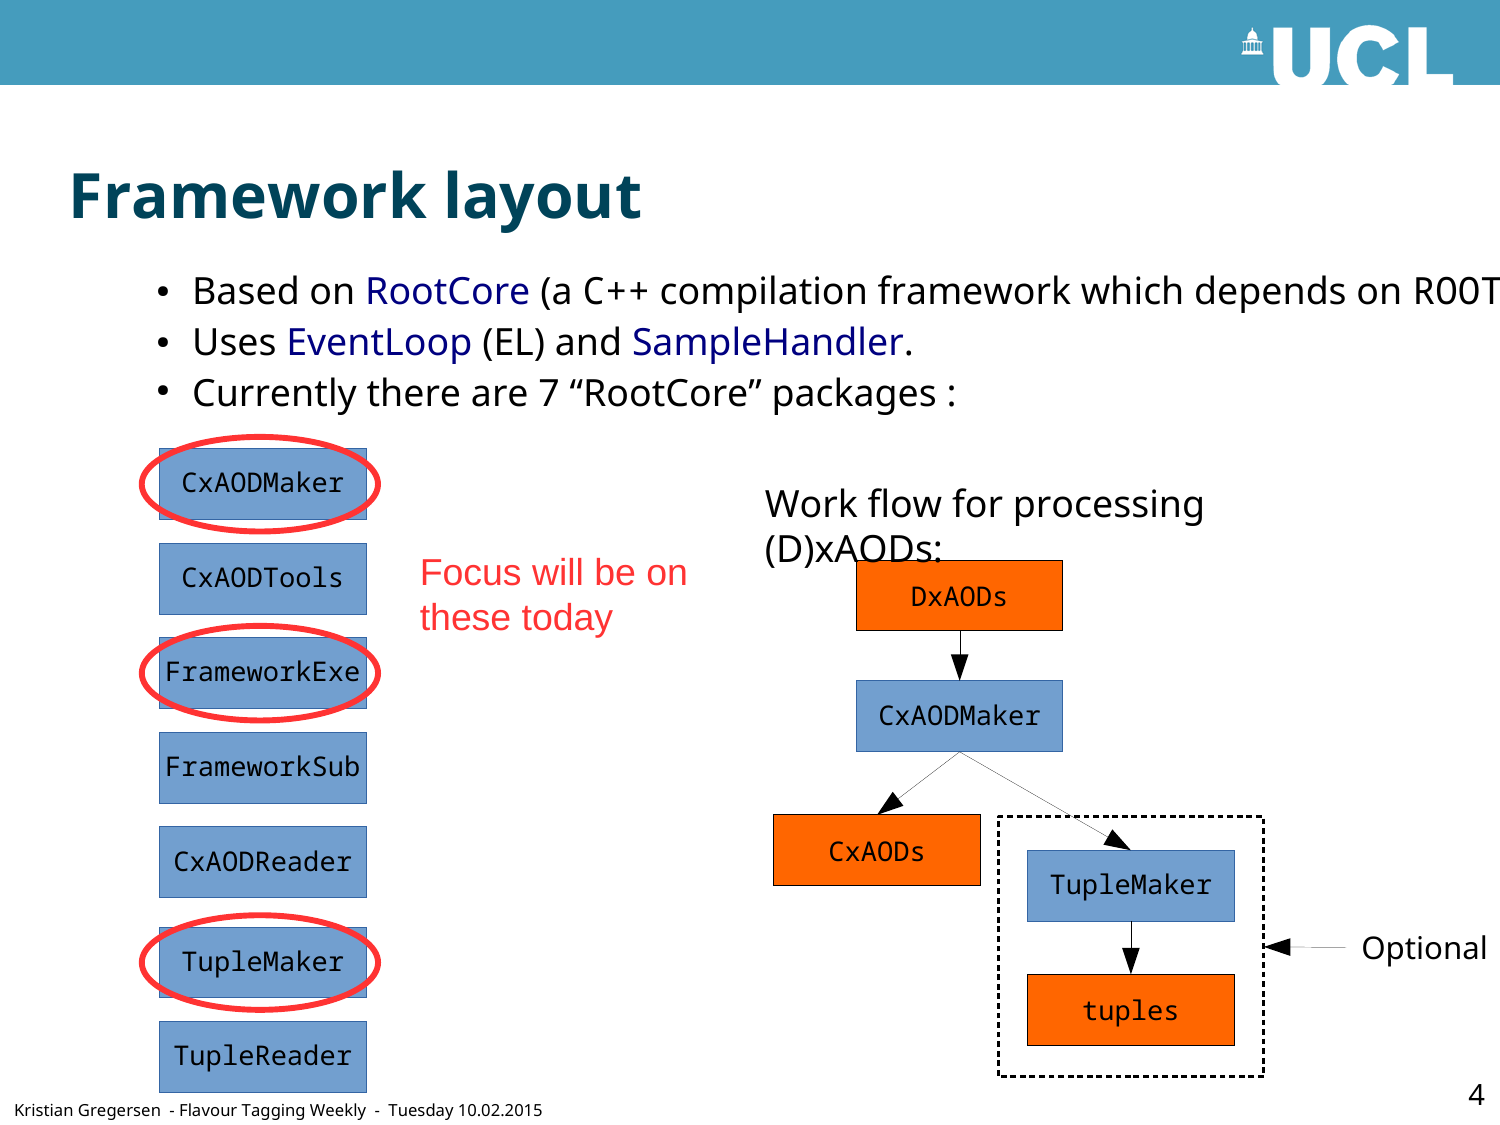

# Framework layout
Based on RootCore (a C++ compilation framework which depends on ROOT).
Uses EventLoop (EL) and SampleHandler.
Currently there are 7 “RootCore” packages :
CxAODMaker
Work flow for processing (D)xAODs:
Focus will be on these today
CxAODTools
DxAODs
FrameworkExe
CxAODMaker
FrameworkSub
CxAODs
CxAODReader
TupleMaker
Optional
TupleMaker
tuples
TupleReader
4